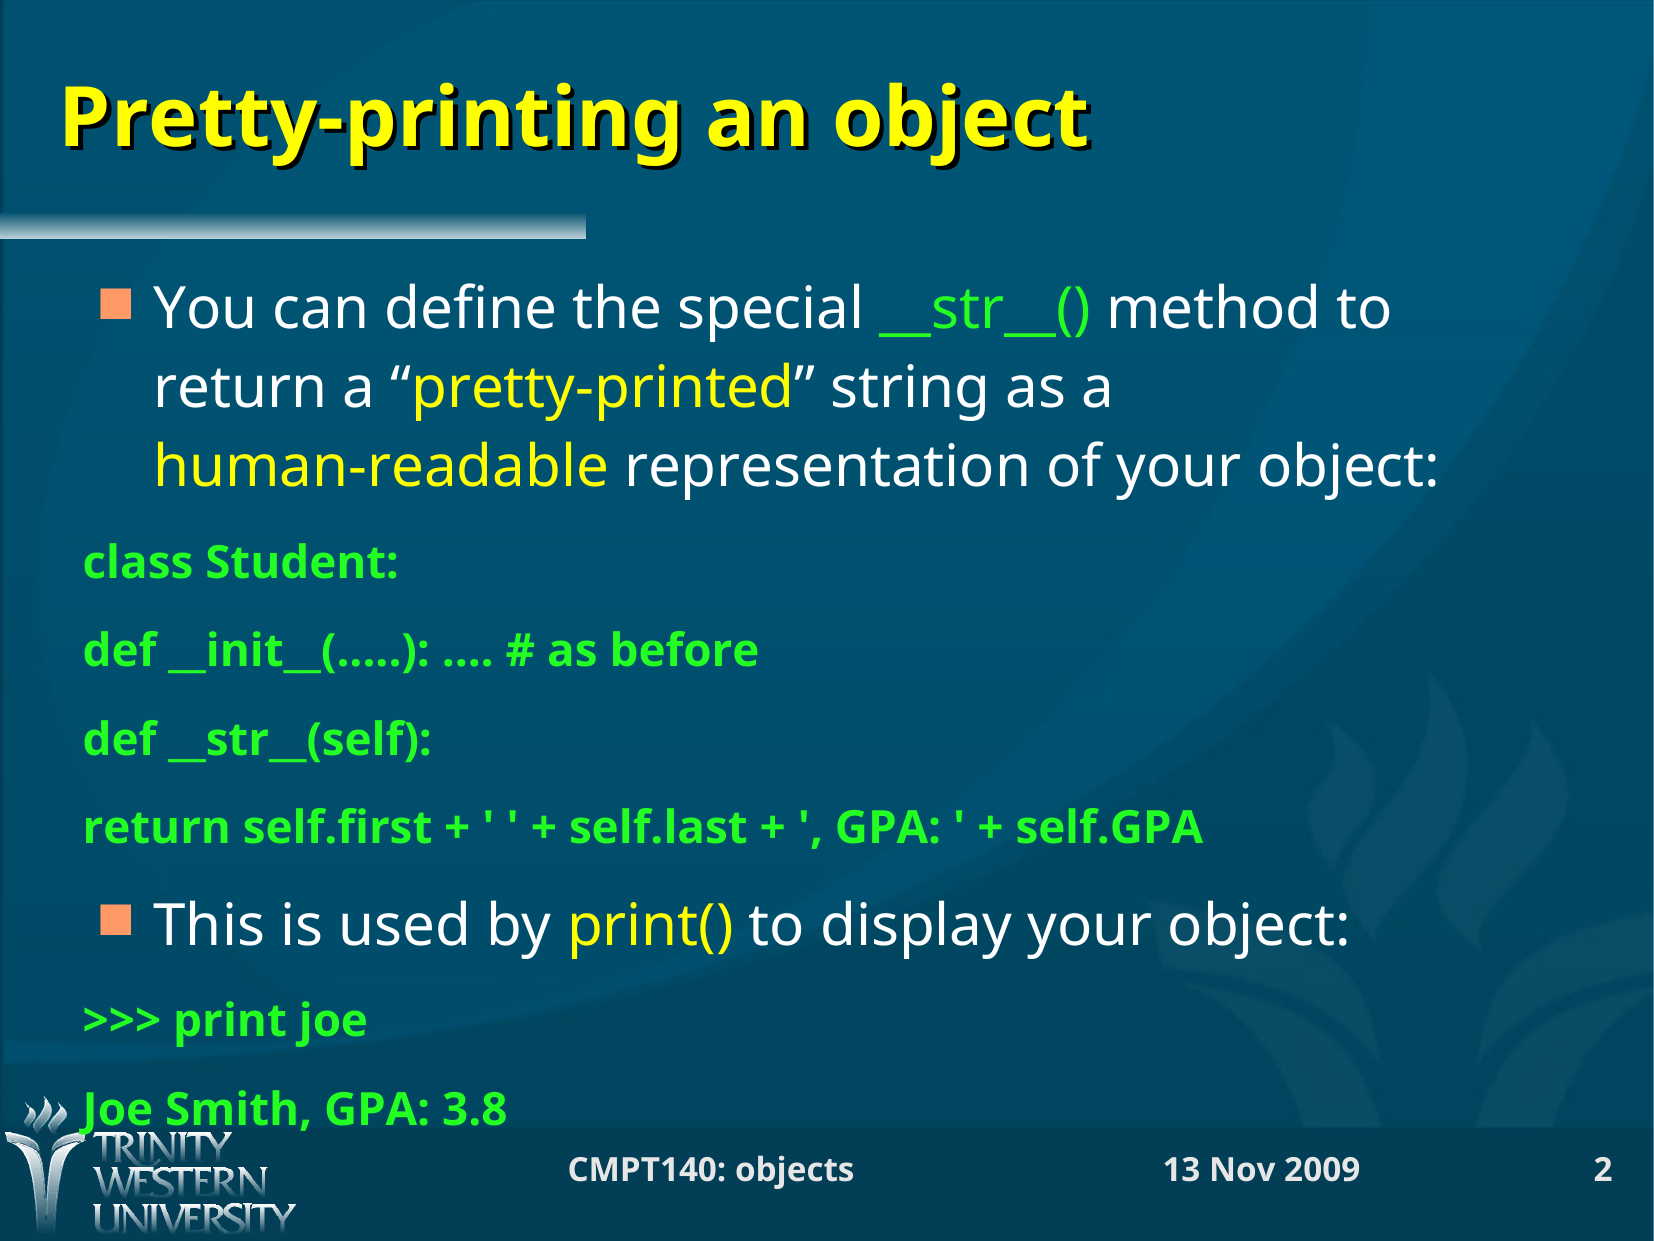

# Pretty-printing an object
You can define the special __str__() method to return a “pretty-printed” string as a
human-readable representation of your object:
class Student:
def __init__(.....): .... # as before
def __str__(self):
return self.first + ' ' + self.last + ', GPA: ' + self.GPA
This is used by print() to display your object:
>>> print joe
Joe Smith, GPA: 3.8
CMPT140: objects
13 Nov 2009
2